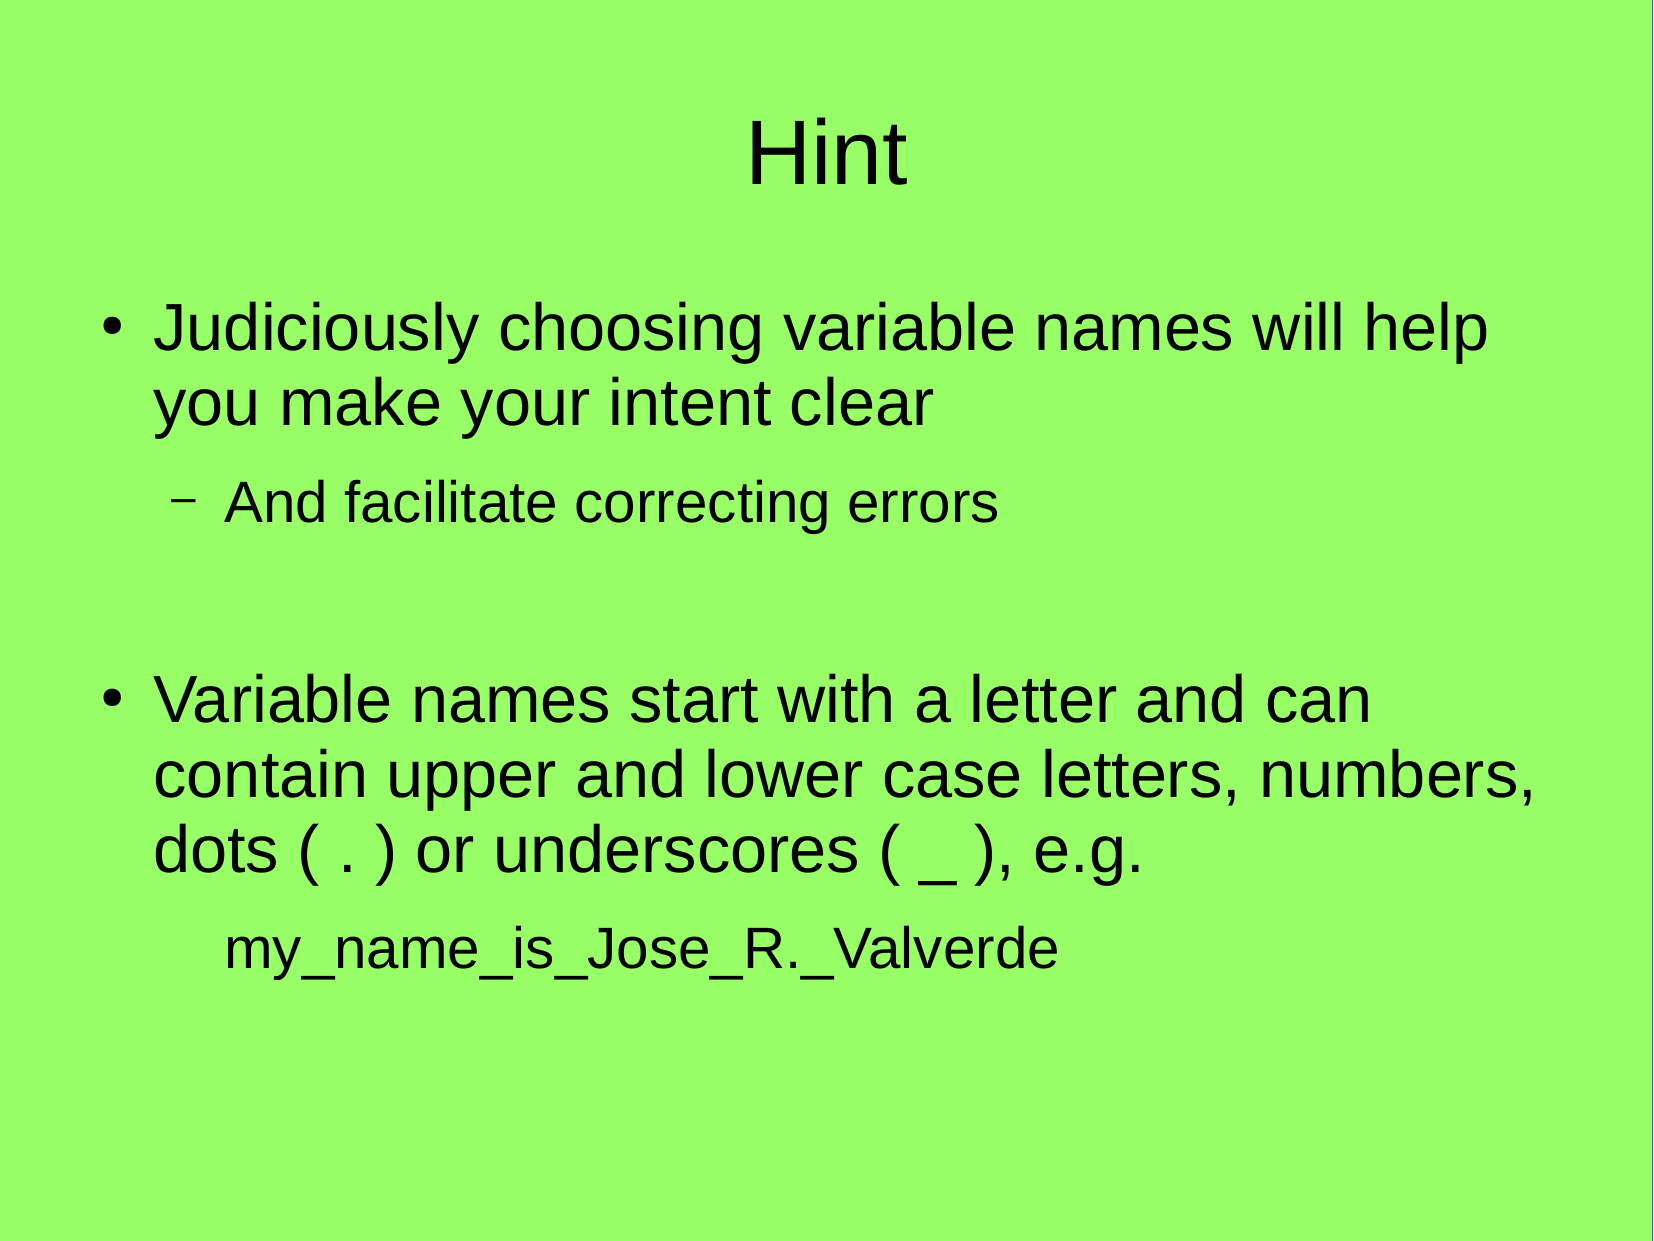

# Hint
Judiciously choosing variable names will help you make your intent clear
And facilitate correcting errors
Variable names start with a letter and can contain upper and lower case letters, numbers, dots ( . ) or underscores ( _ ), e.g.
my_name_is_Jose_R._Valverde